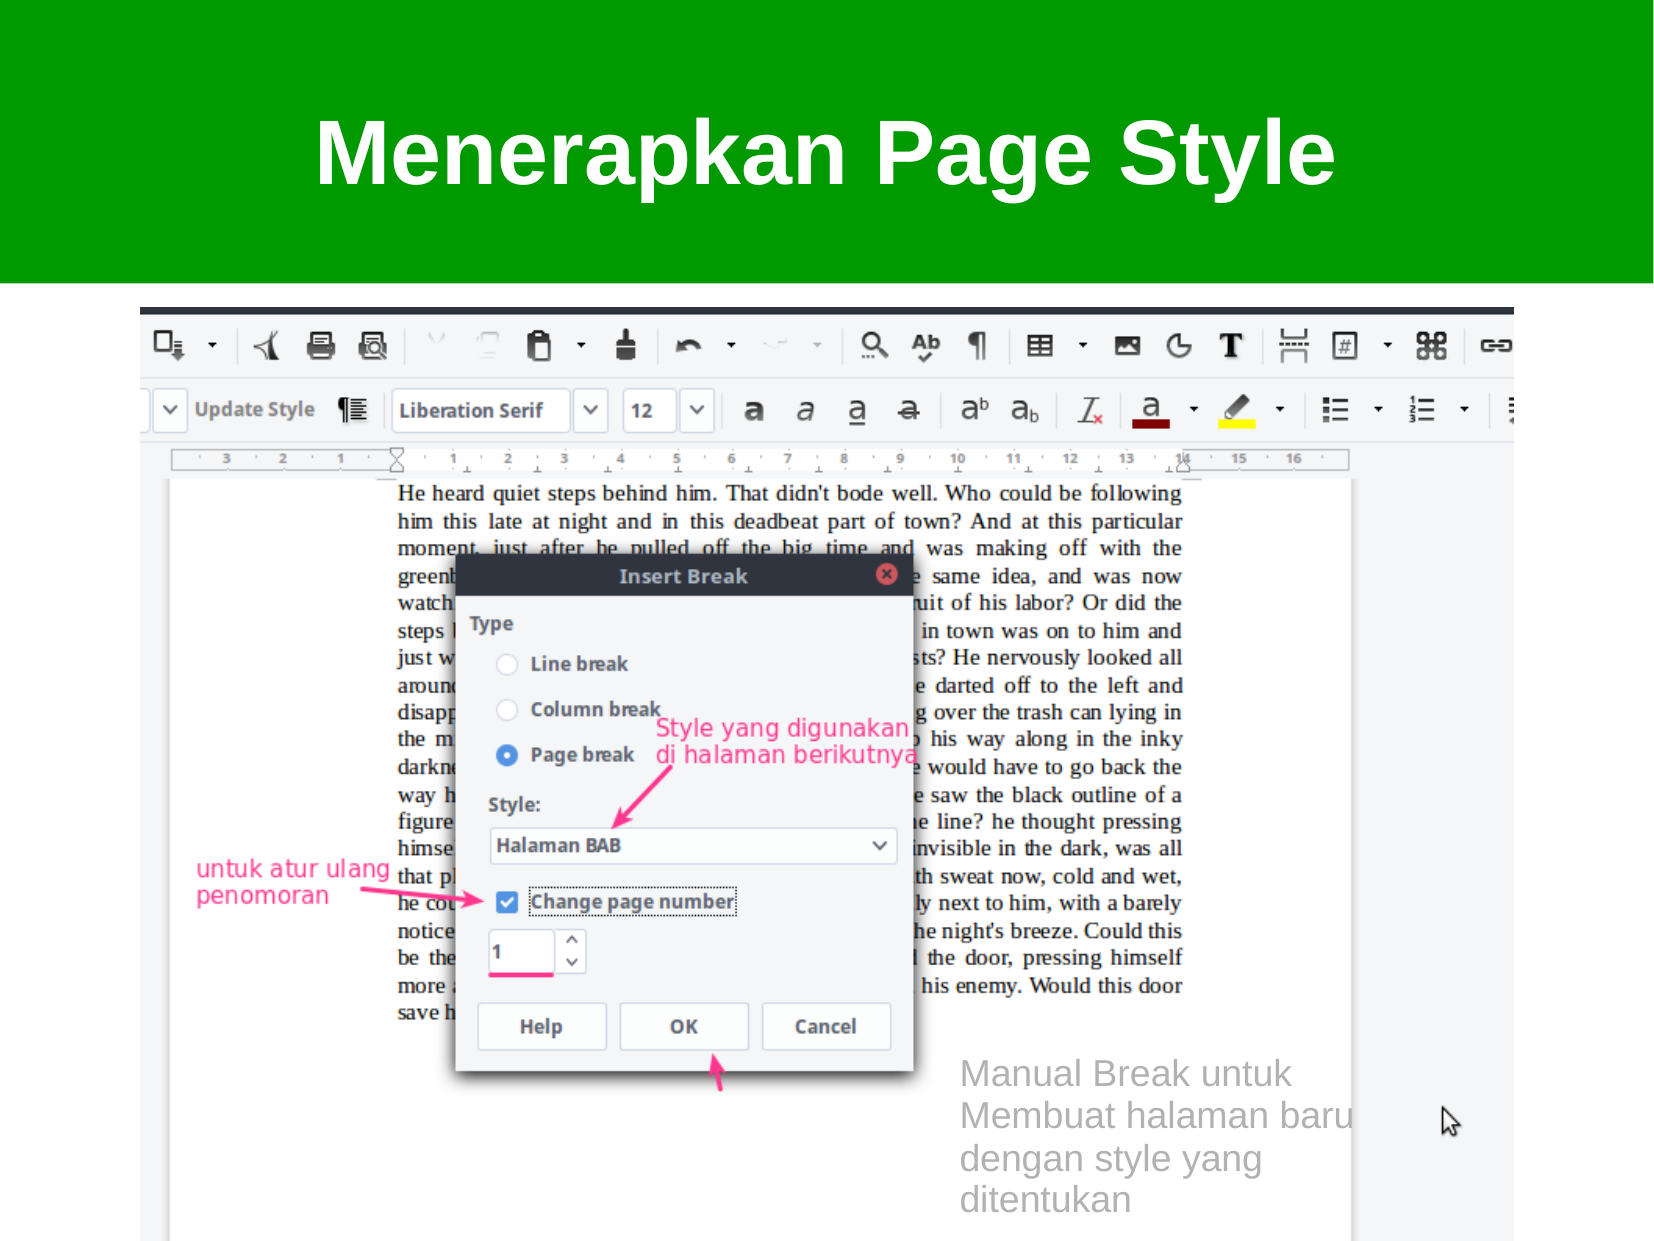

# Menerapkan Page Style
Manual Break untuk
Membuat halaman baru dengan style yang ditentukan